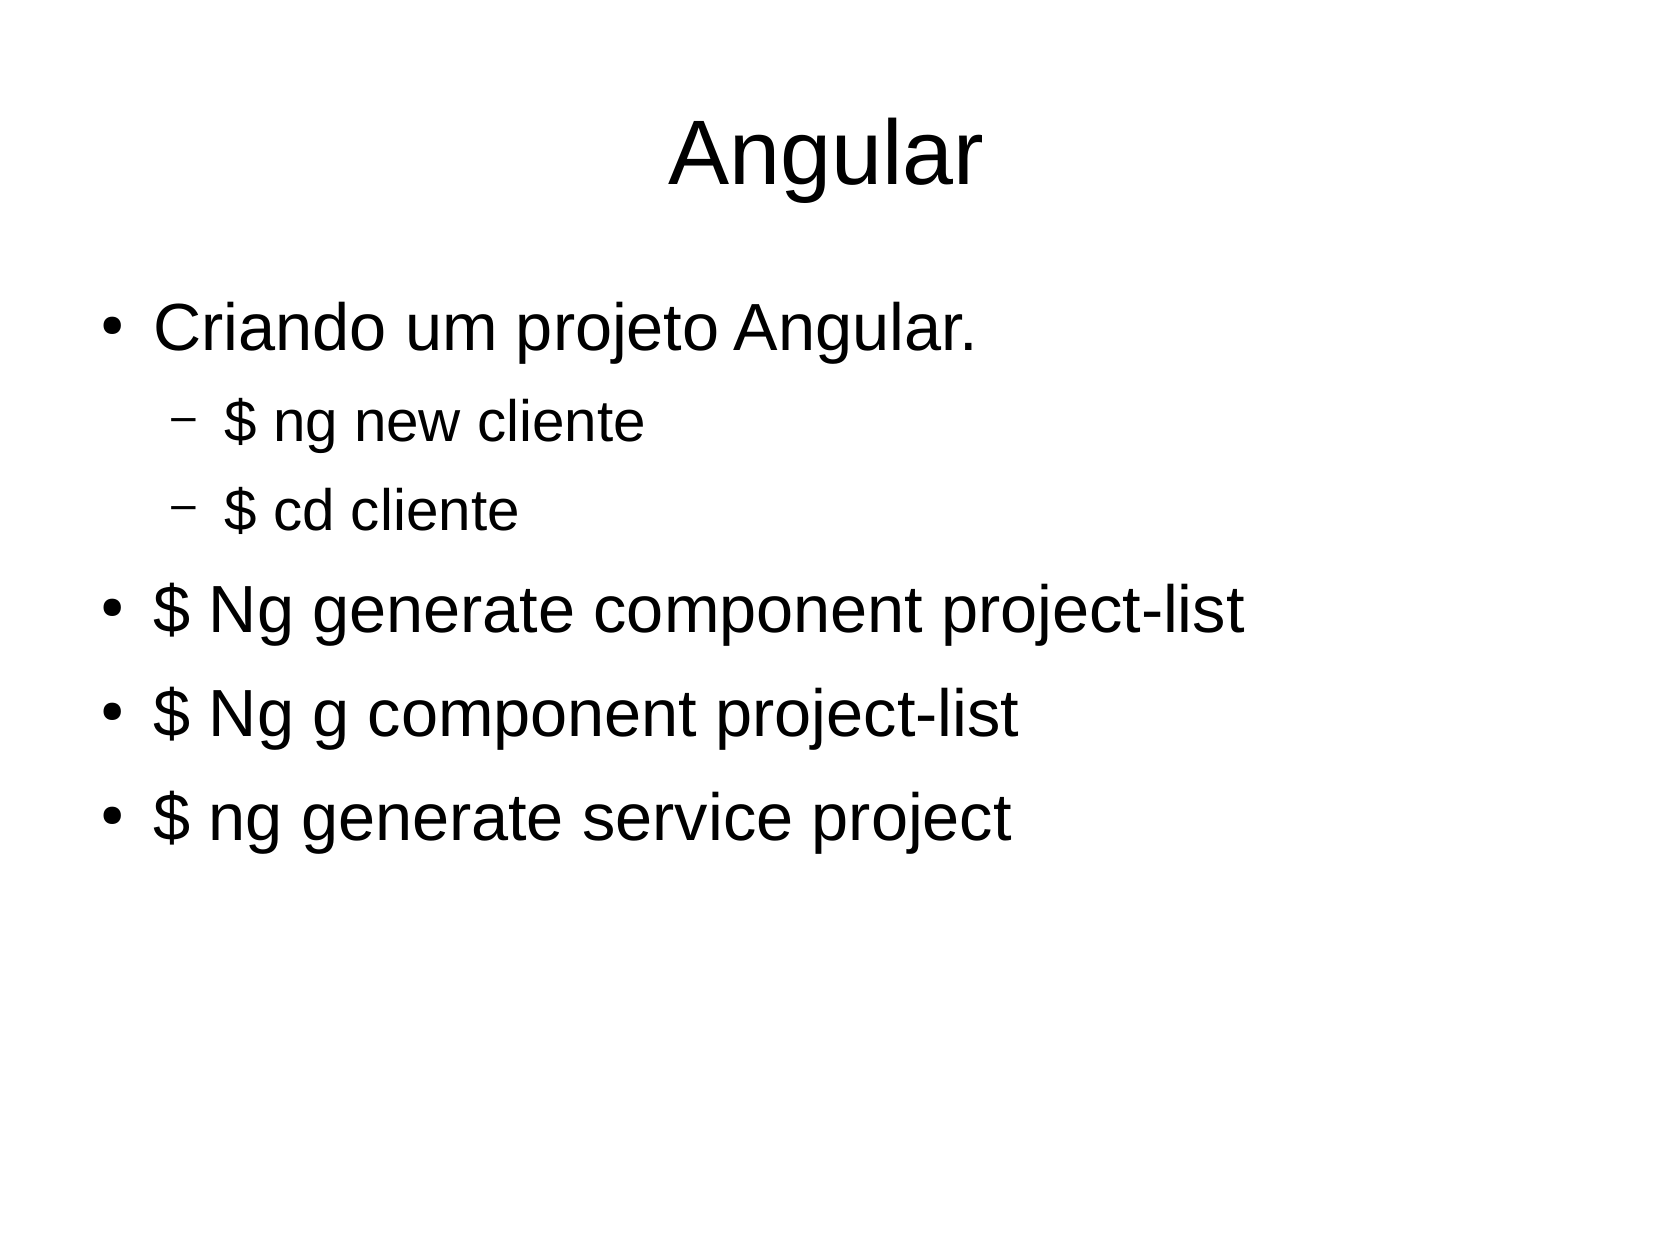

# Angular
Criando um projeto Angular.
$ ng new cliente
$ cd cliente
$ Ng generate component project-list
$ Ng g component project-list
$ ng generate service project